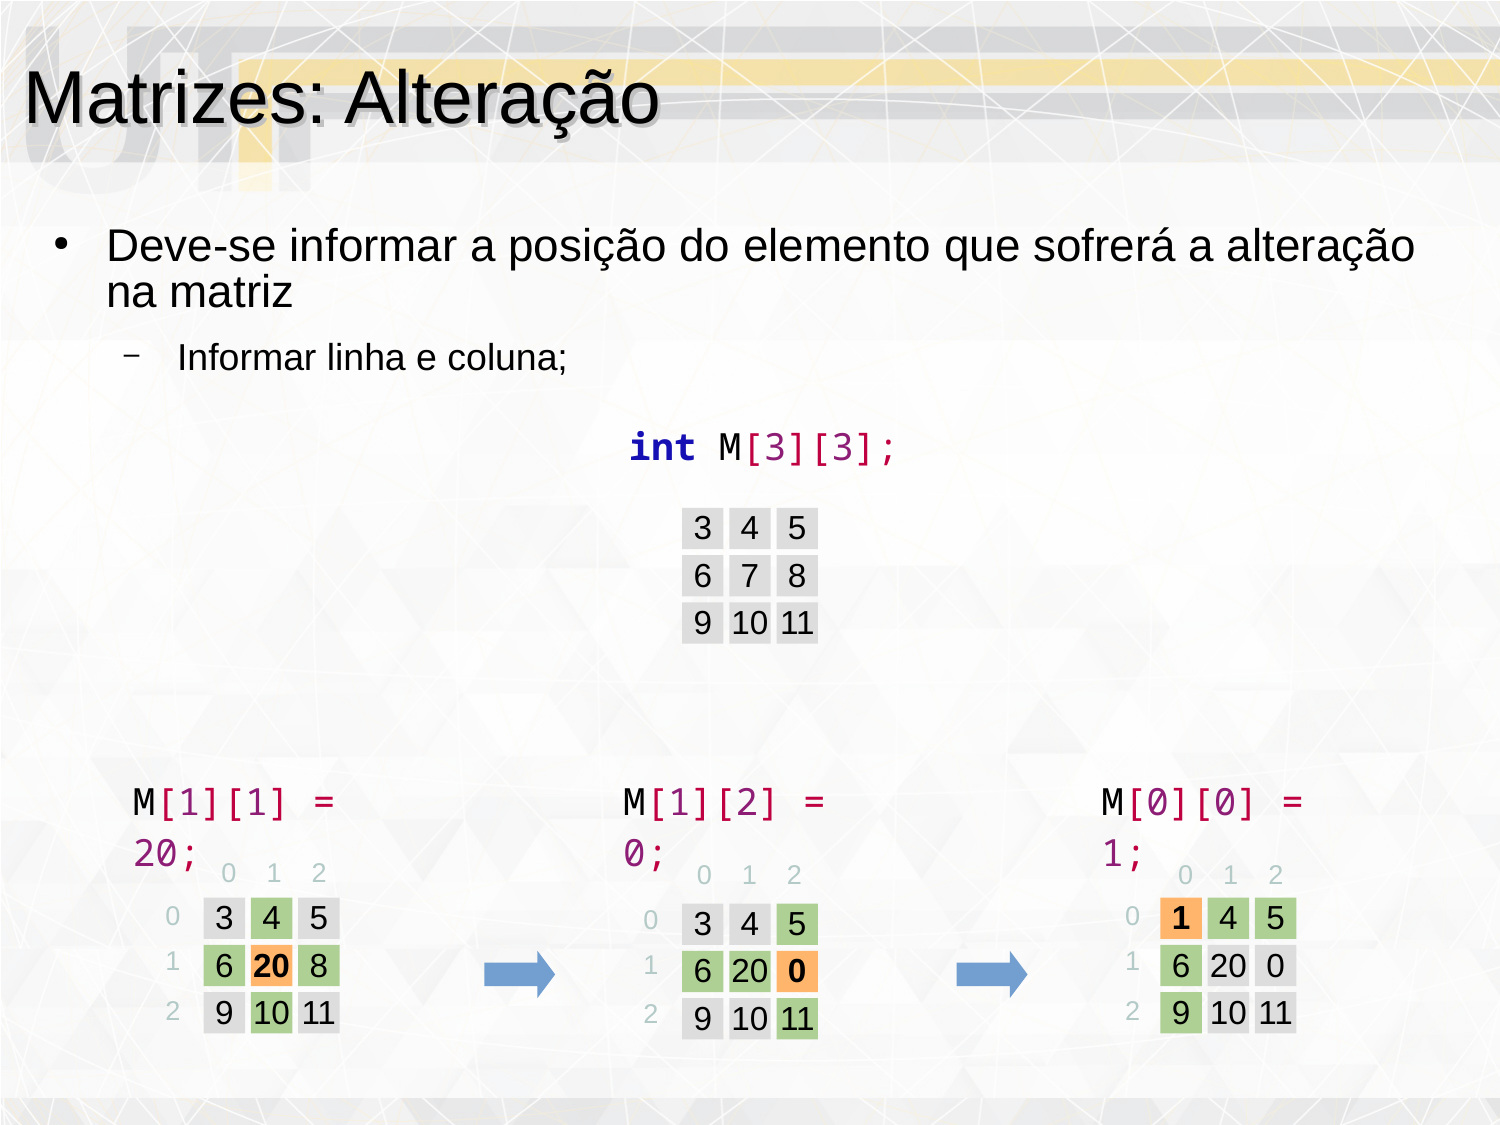

# Matrizes: Alteração
Deve-se informar a posição do elemento que sofrerá a alteração na matriz
Informar linha e coluna;
int M[3][3];
3
4
5
6
7
8
9
10
11
M[1][1] = 20;
M[1][2] = 0;
M[0][0] = 1;
0 1 2
0 1 2
0 1 2
0
1
2
0
1
2
3
4
5
6
20
8
9
10
11
0
1
2
1
4
5
6
20
0
9
10
11
3
4
5
6
20
0
9
10
11